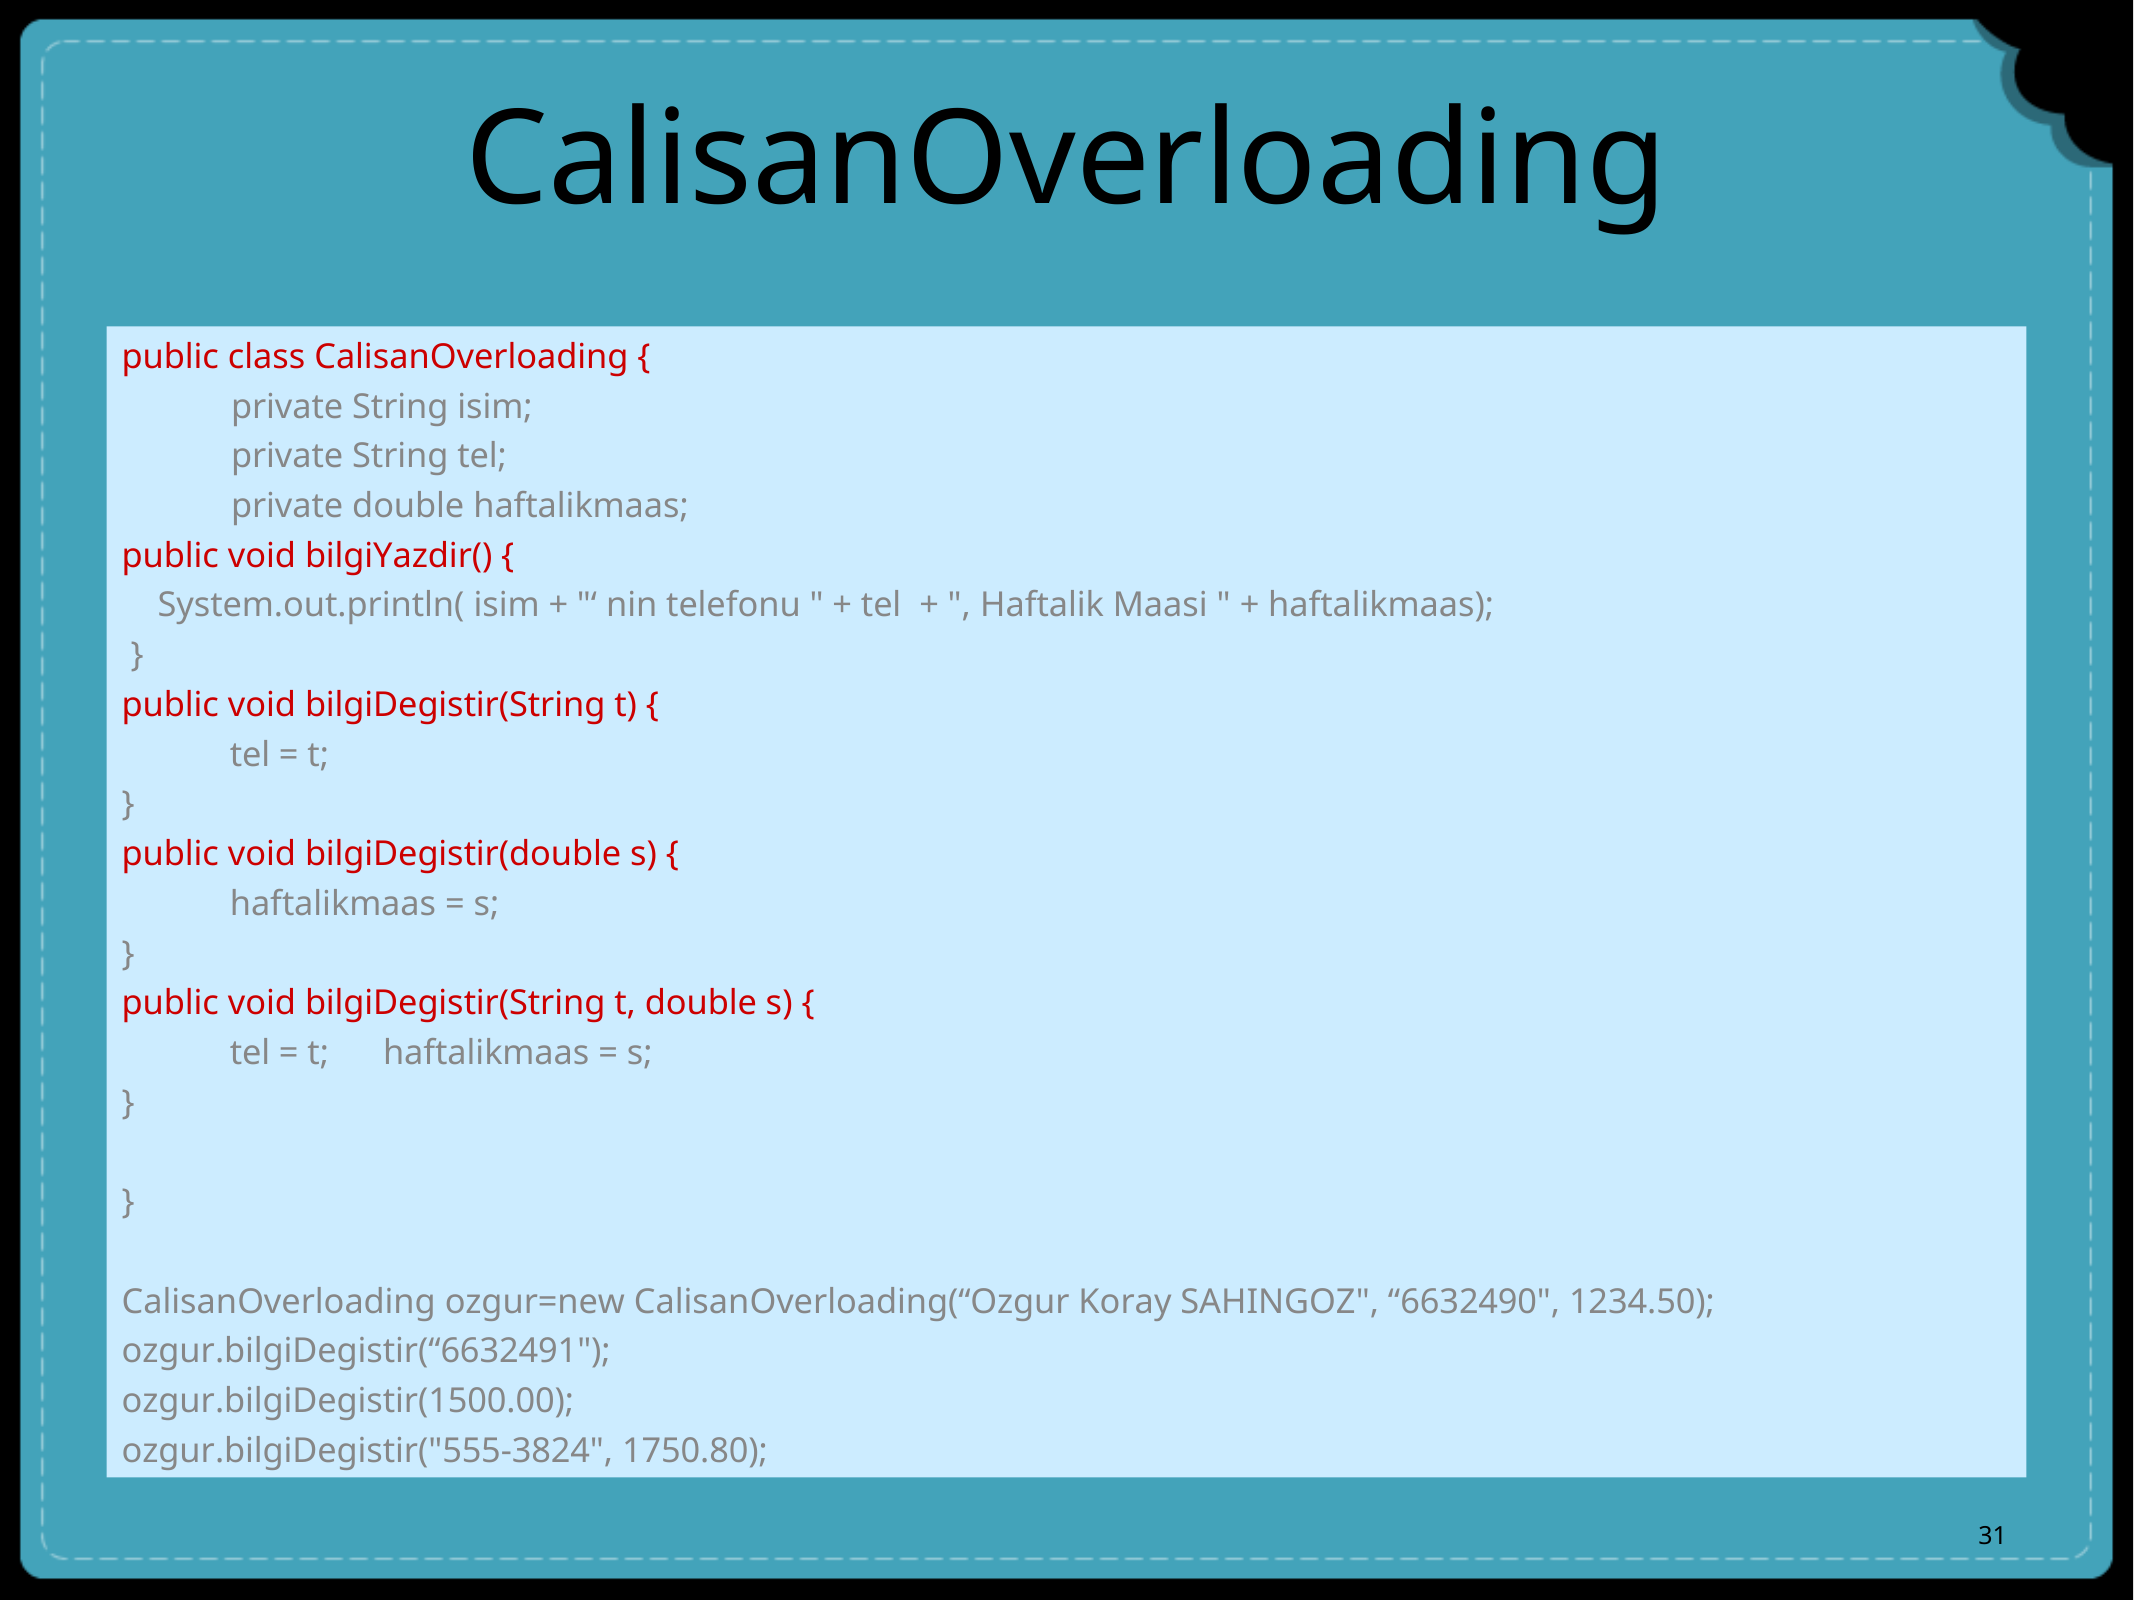

# CalisanOverloading
public class CalisanOverloading {
 private String isim;
 private String tel;
 private double haftalikmaas;
public void bilgiYazdir() {
 System.out.println( isim + "‘ nin telefonu " + tel + ", Haftalik Maasi " + haftalikmaas);
 }
public void bilgiDegistir(String t) {
 tel = t;
}
public void bilgiDegistir(double s) {
 haftalikmaas = s;
}
public void bilgiDegistir(String t, double s) {
 tel = t; haftalikmaas = s;
}
}
CalisanOverloading ozgur=new CalisanOverloading(“Ozgur Koray SAHINGOZ", “6632490", 1234.50);
ozgur.bilgiDegistir(“6632491");
ozgur.bilgiDegistir(1500.00);
ozgur.bilgiDegistir("555-3824", 1750.80);
31